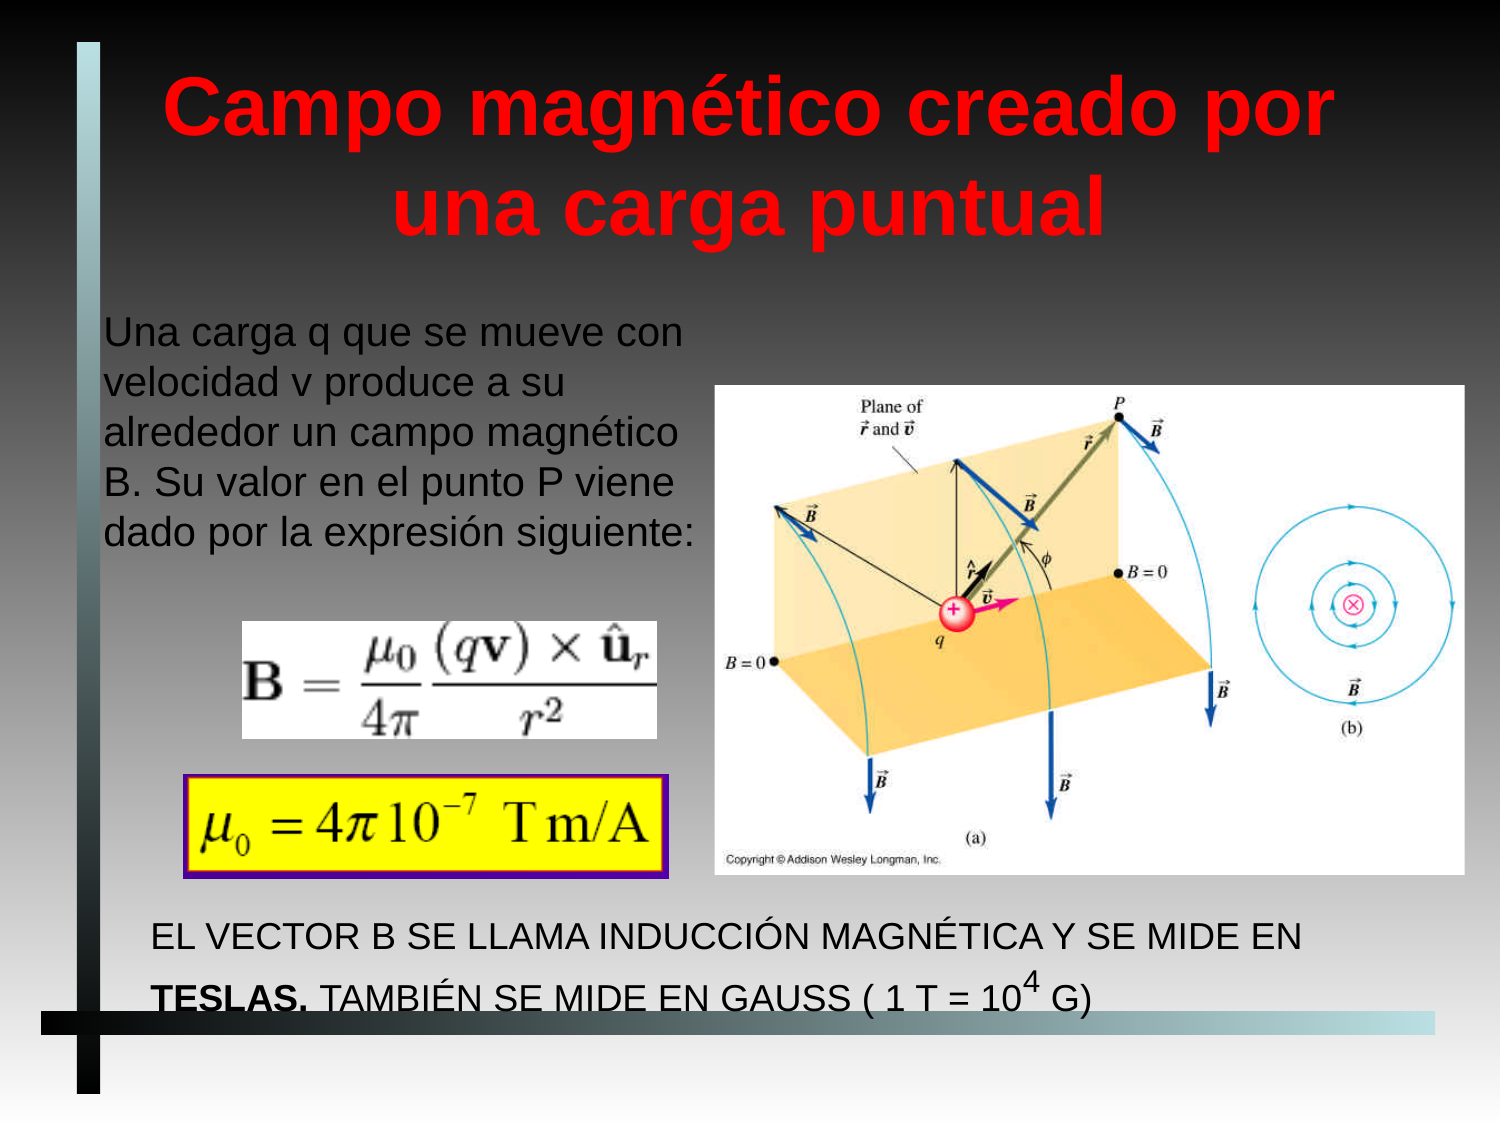

# Campo magnético creado por una carga puntual
Una carga q que se mueve con velocidad v produce a su alrededor un campo magnético B. Su valor en el punto P viene dado por la expresión siguiente:
EL VECTOR B SE LLAMA INDUCCIÓN MAGNÉTICA Y SE MIDE EN TESLAS. TAMBIÉN SE MIDE EN GAUSS ( 1 T = 104 G)